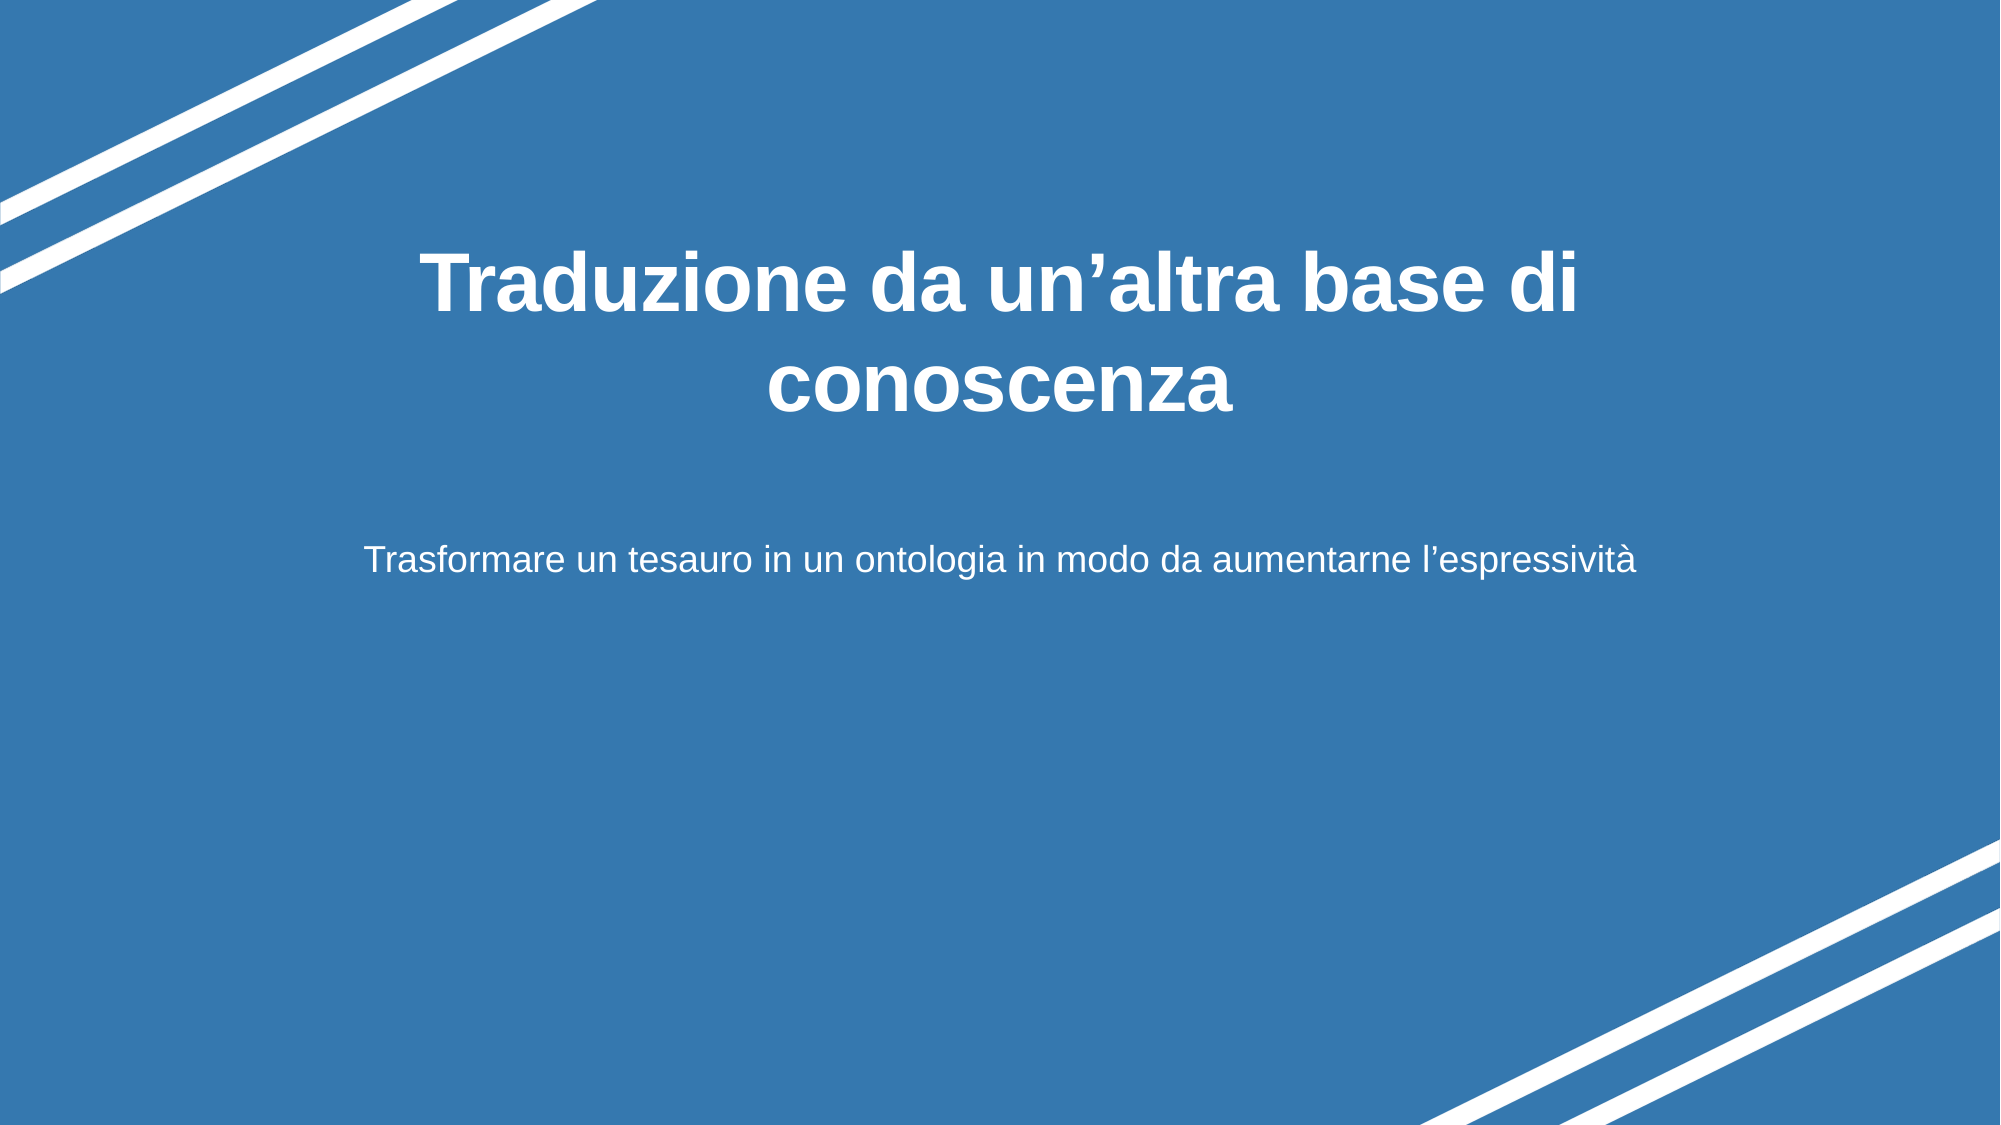

# Traduzione da un’altra base di conoscenza
Trasformare un tesauro in un ontologia in modo da aumentarne l’espressività